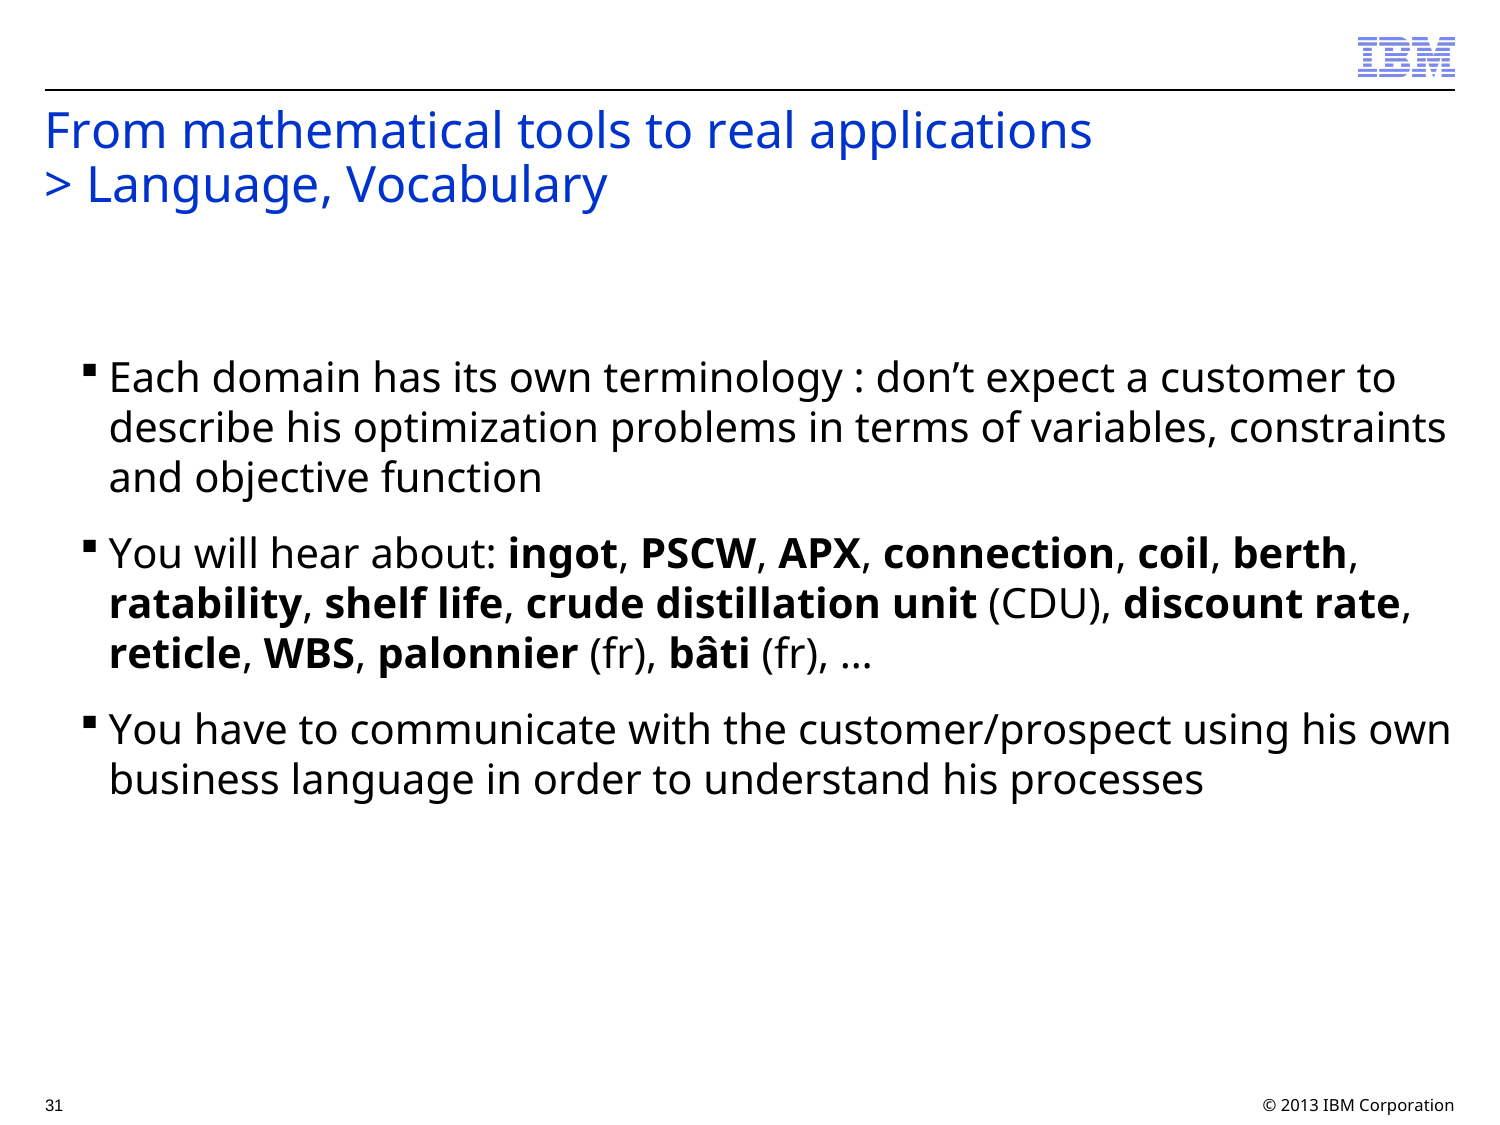

# From mathematical tools to real applications > Language, Vocabulary
Each domain has its own terminology : don’t expect a customer to describe his optimization problems in terms of variables, constraints and objective function
You will hear about: ingot, PSCW, APX, connection, coil, berth, ratability, shelf life, crude distillation unit (CDU), discount rate, reticle, WBS, palonnier (fr), bâti (fr), …
You have to communicate with the customer/prospect using his own business language in order to understand his processes
31